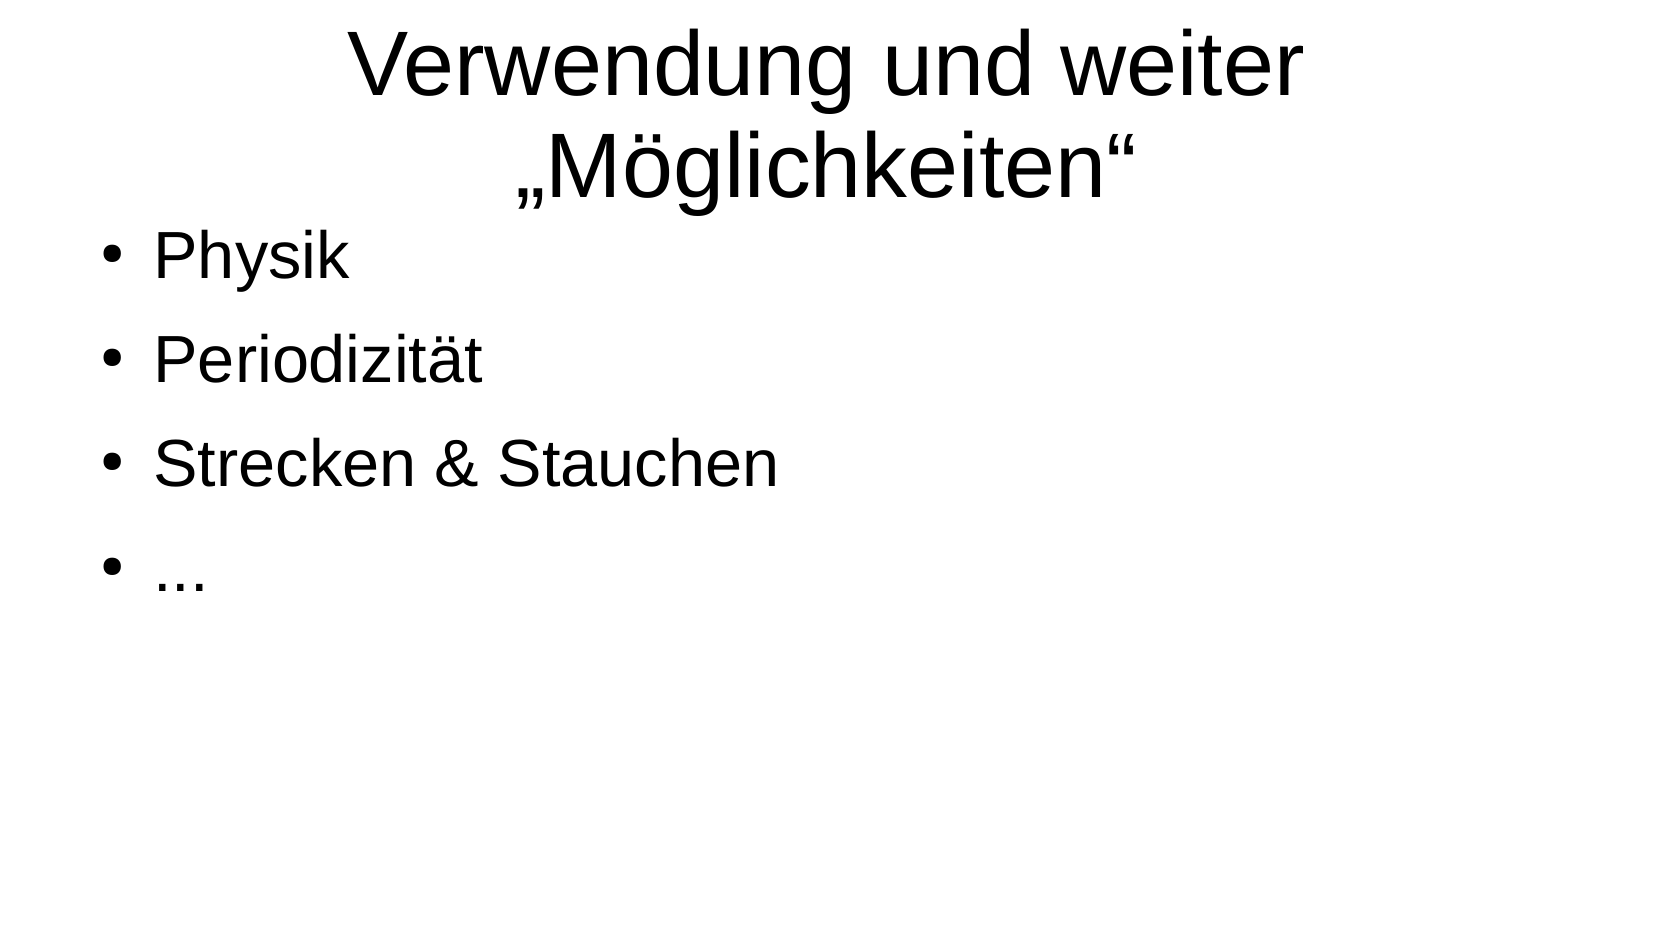

# Verwendung und weiter „Möglichkeiten“
Physik
Periodizität
Strecken & Stauchen
...